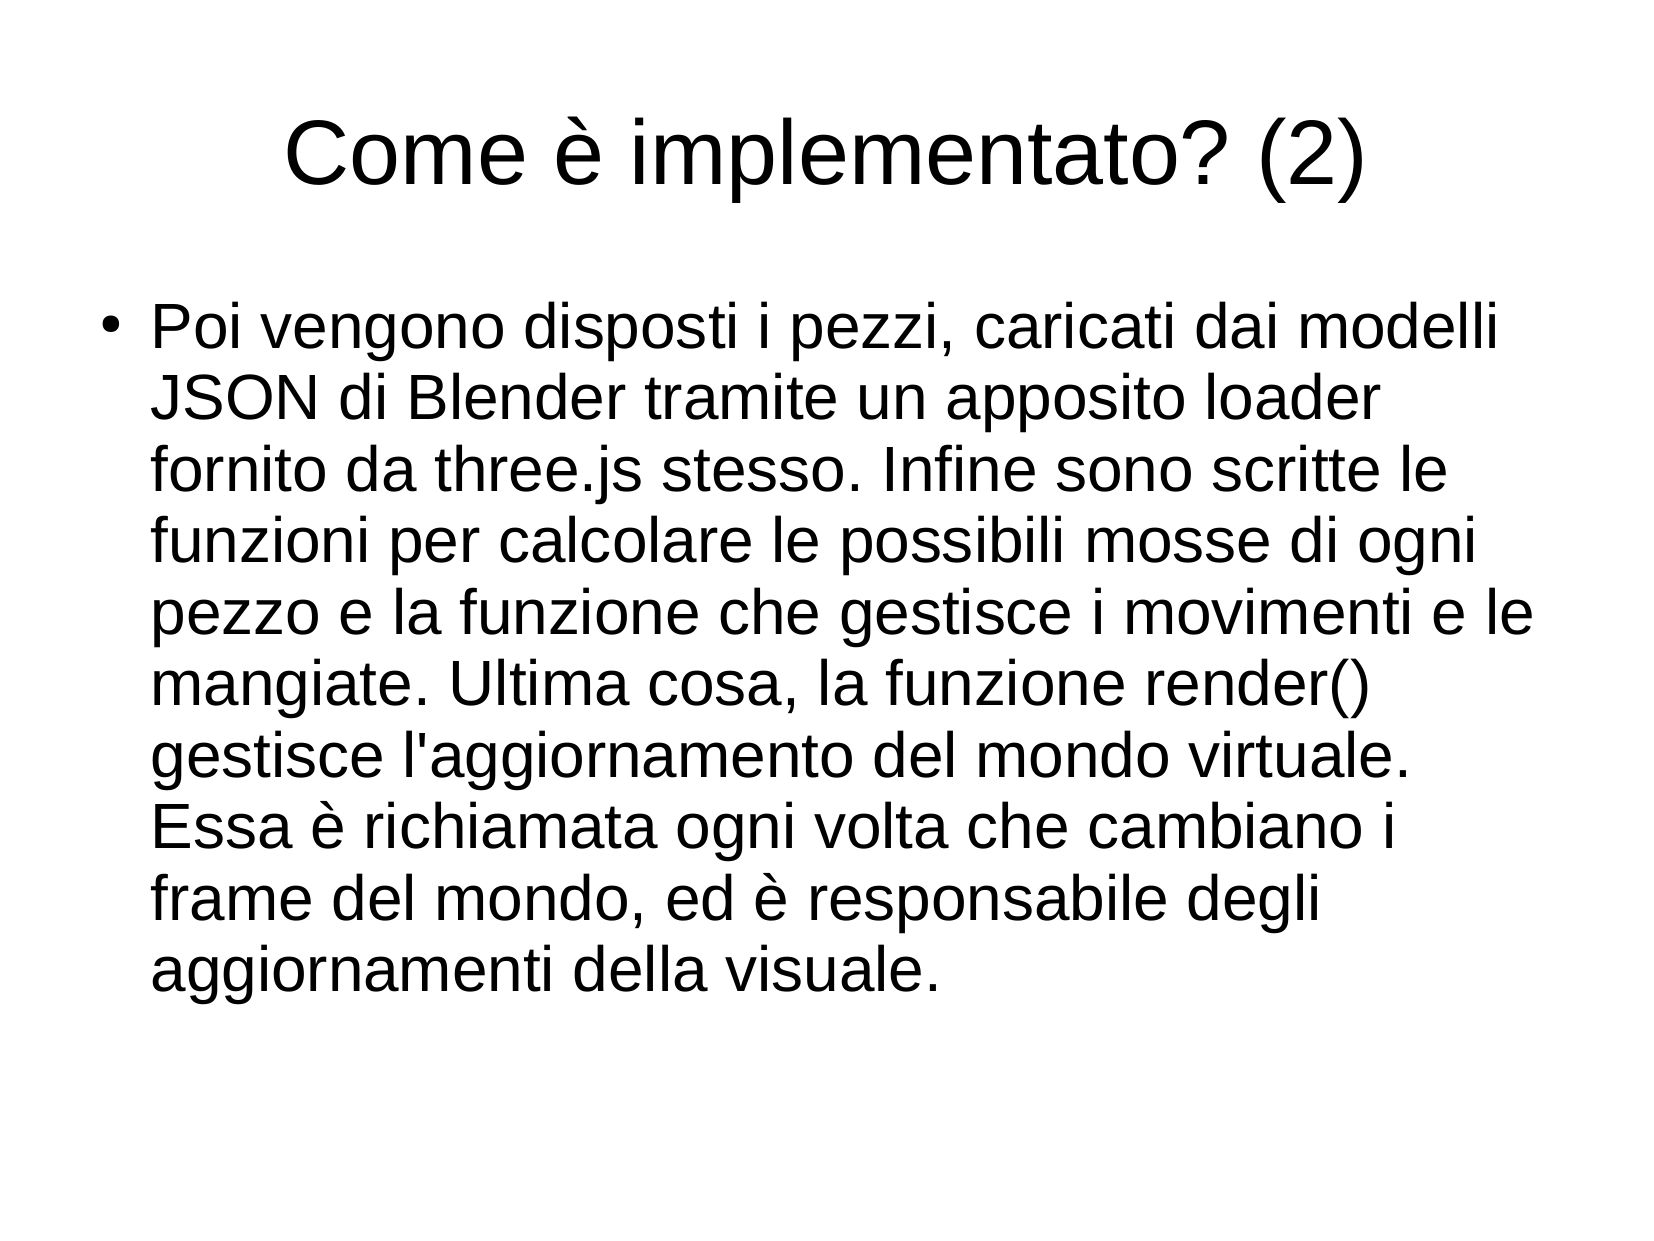

# Come è implementato? (2)
Poi vengono disposti i pezzi, caricati dai modelli JSON di Blender tramite un apposito loader fornito da three.js stesso. Infine sono scritte le funzioni per calcolare le possibili mosse di ogni pezzo e la funzione che gestisce i movimenti e le mangiate. Ultima cosa, la funzione render() gestisce l'aggiornamento del mondo virtuale. Essa è richiamata ogni volta che cambiano i frame del mondo, ed è responsabile degli aggiornamenti della visuale.